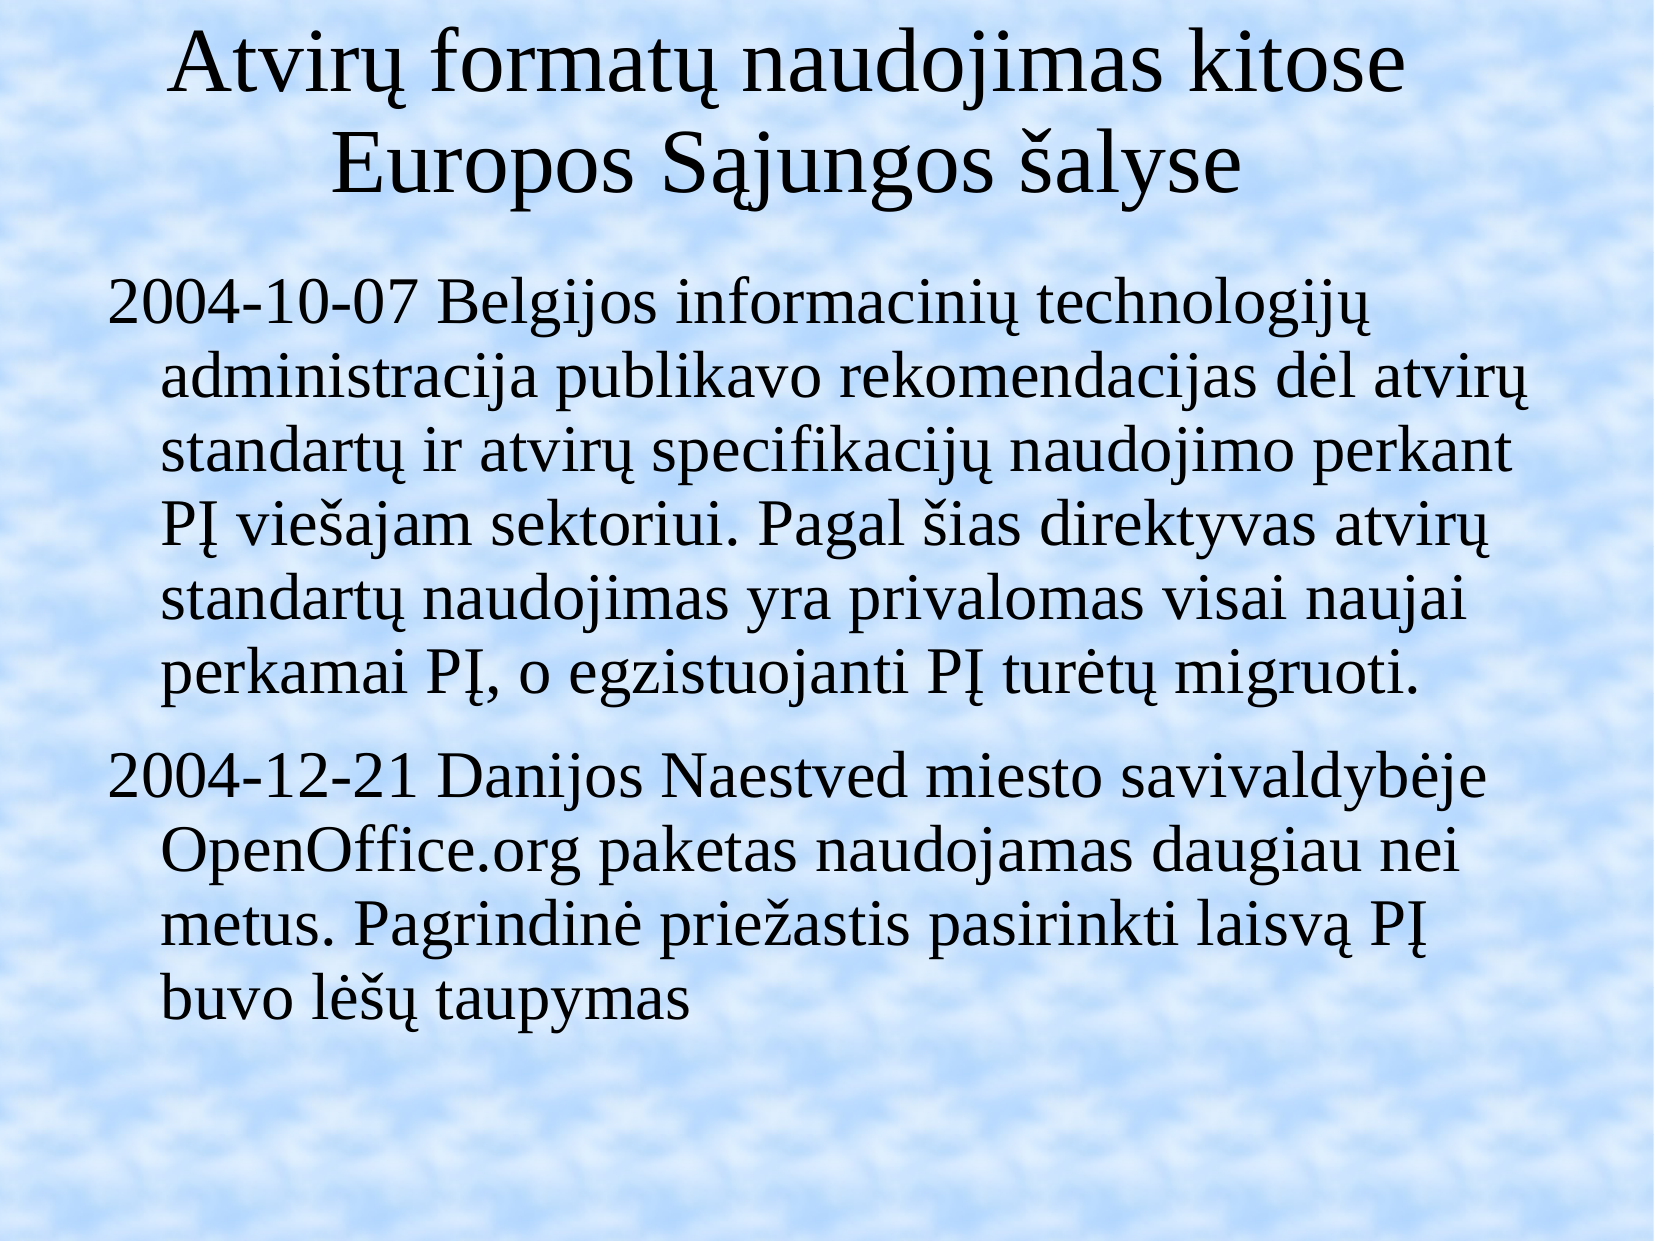

# Atvirų formatų naudojimas kitose Europos Sąjungos šalyse
2004-10-07 Belgijos informacinių technologijų administracija publikavo rekomendacijas dėl atvirų standartų ir atvirų specifikacijų naudojimo perkant PĮ viešajam sektoriui. Pagal šias direktyvas atvirų standartų naudojimas yra privalomas visai naujai perkamai PĮ, o egzistuojanti PĮ turėtų migruoti.
2004-12-21 Danijos Naestved miesto savivaldybėje OpenOffice.org paketas naudojamas daugiau nei metus. Pagrindinė priežastis pasirinkti laisvą PĮ buvo lėšų taupymas